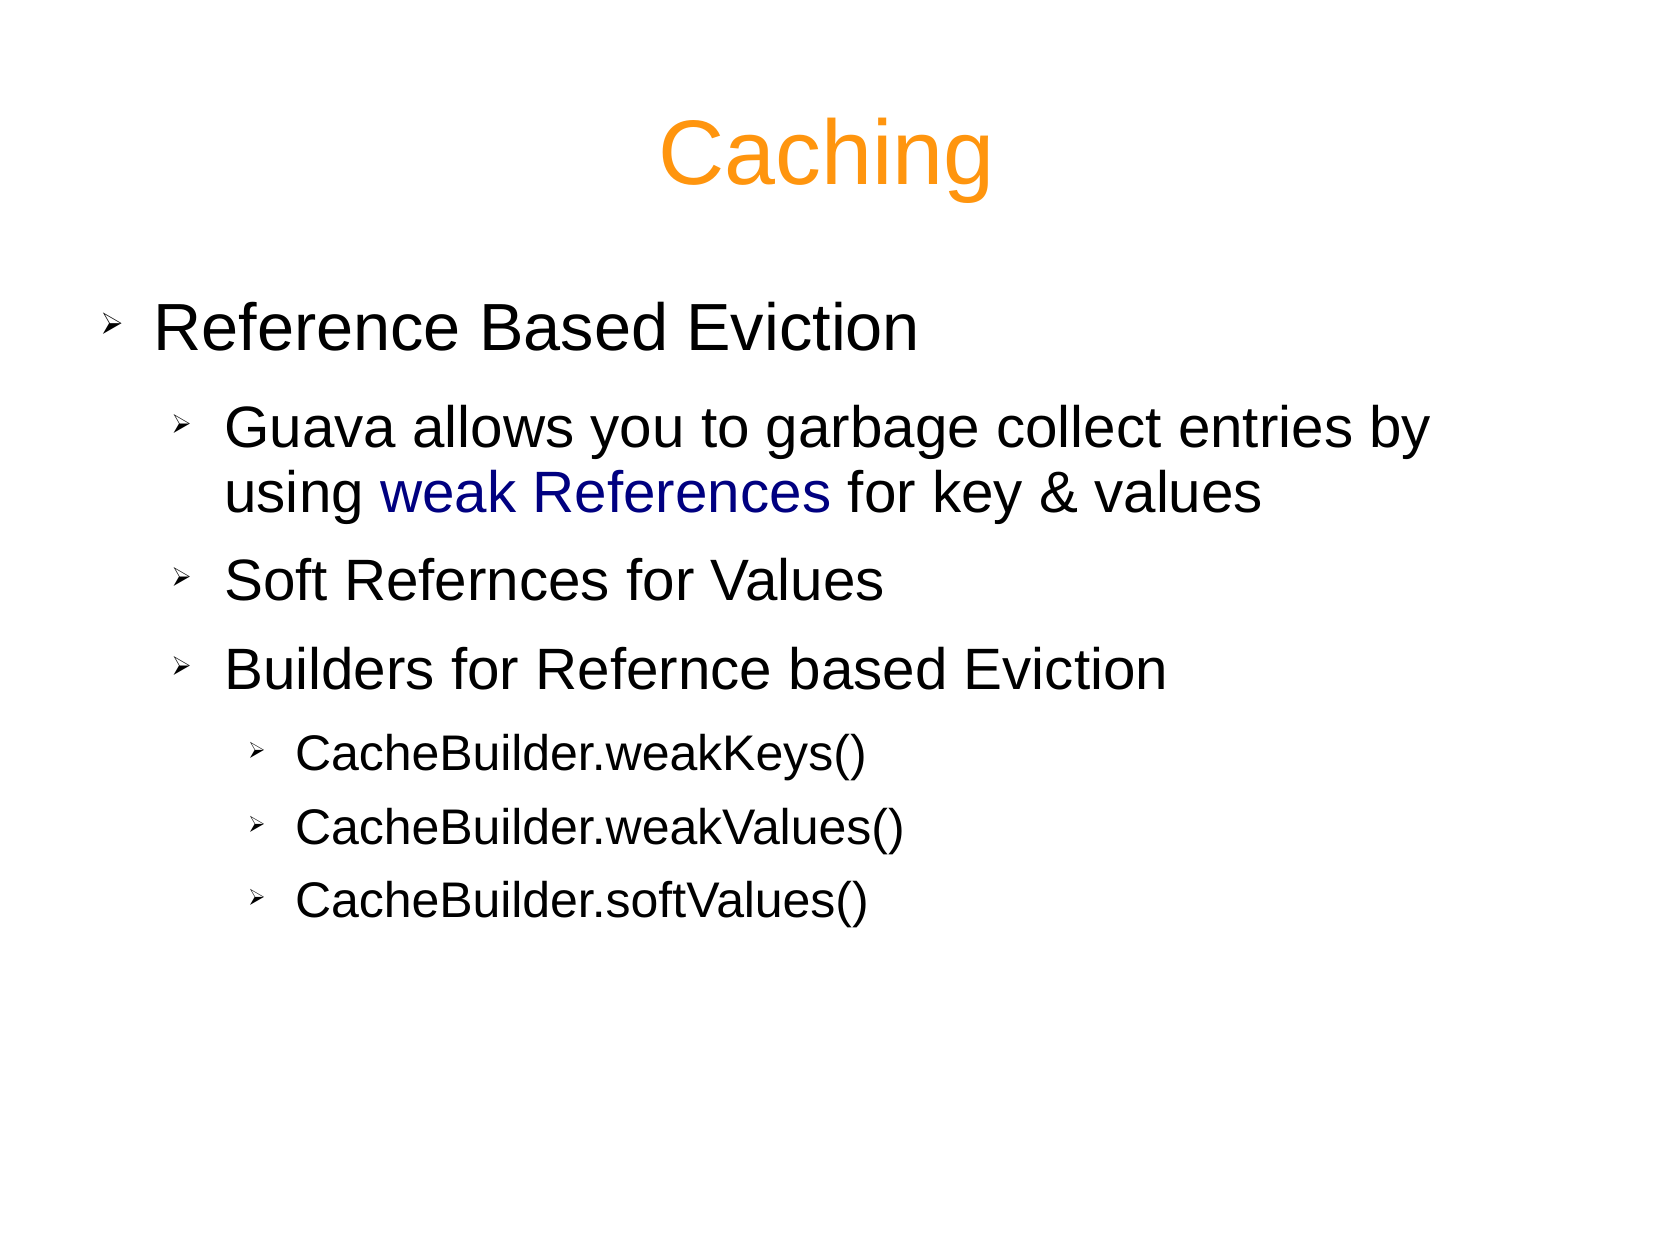

# Caching
Reference Based Eviction
Guava allows you to garbage collect entries by using weak References for key & values
Soft Refernces for Values
Builders for Refernce based Eviction
CacheBuilder.weakKeys()
CacheBuilder.weakValues()
CacheBuilder.softValues()